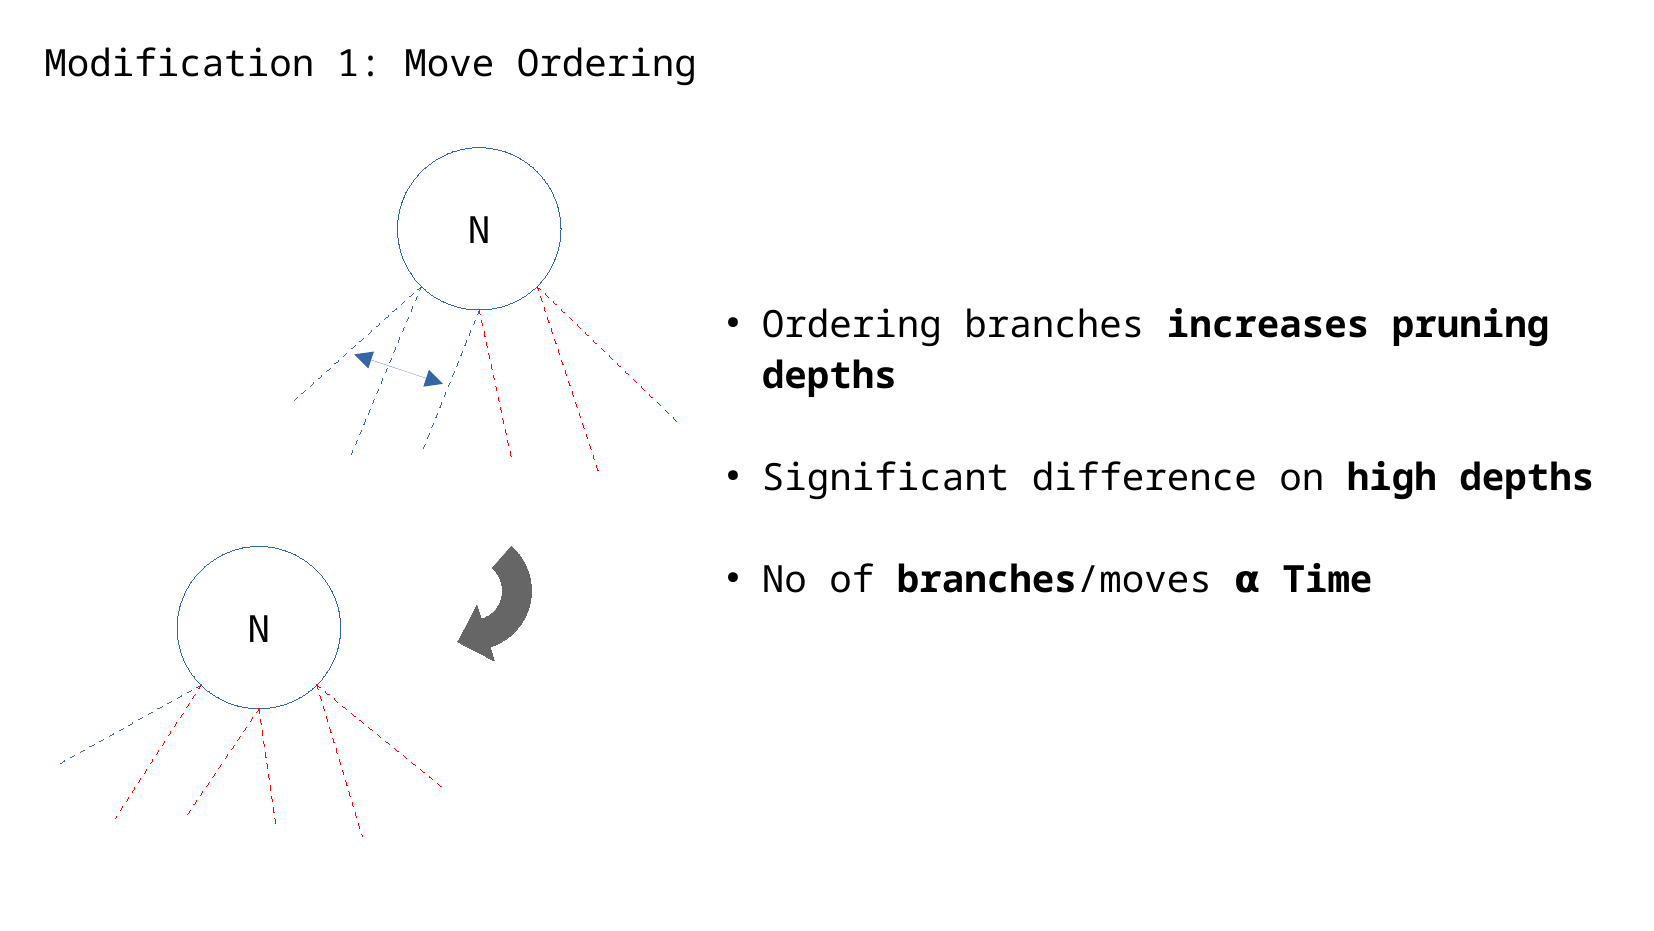

Modification 1: Move Ordering
N
Ordering branches increases pruning depths
Significant difference on high depths
No of branches/moves ⍺ Time
N